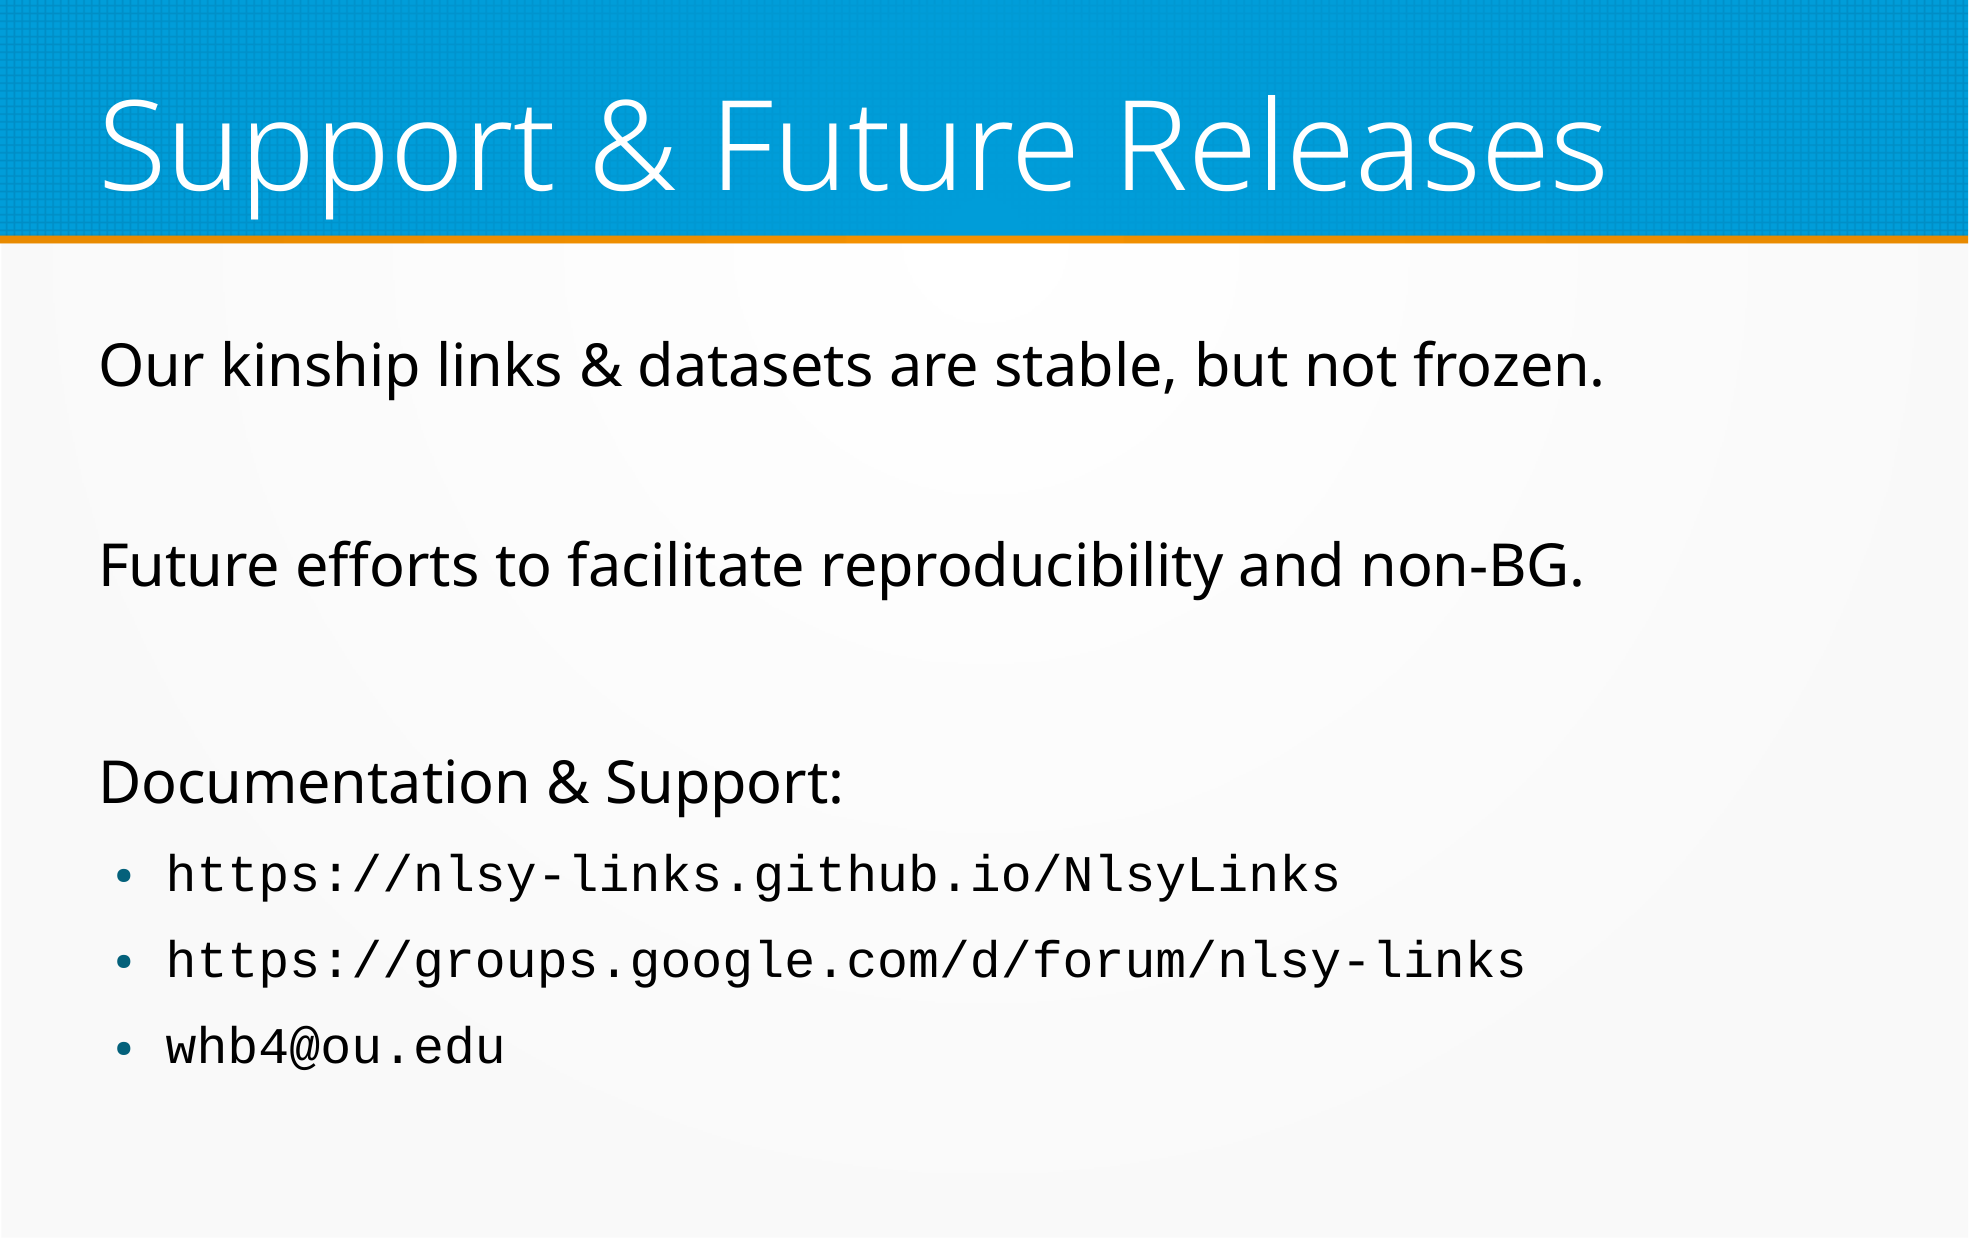

# Support & Future Releases
Our kinship links & datasets are stable, but not frozen.
Future efforts to facilitate reproducibility and non-BG.
Documentation & Support:
https://nlsy-links.github.io/NlsyLinks
https://groups.google.com/d/forum/nlsy-links
whb4@ou.edu